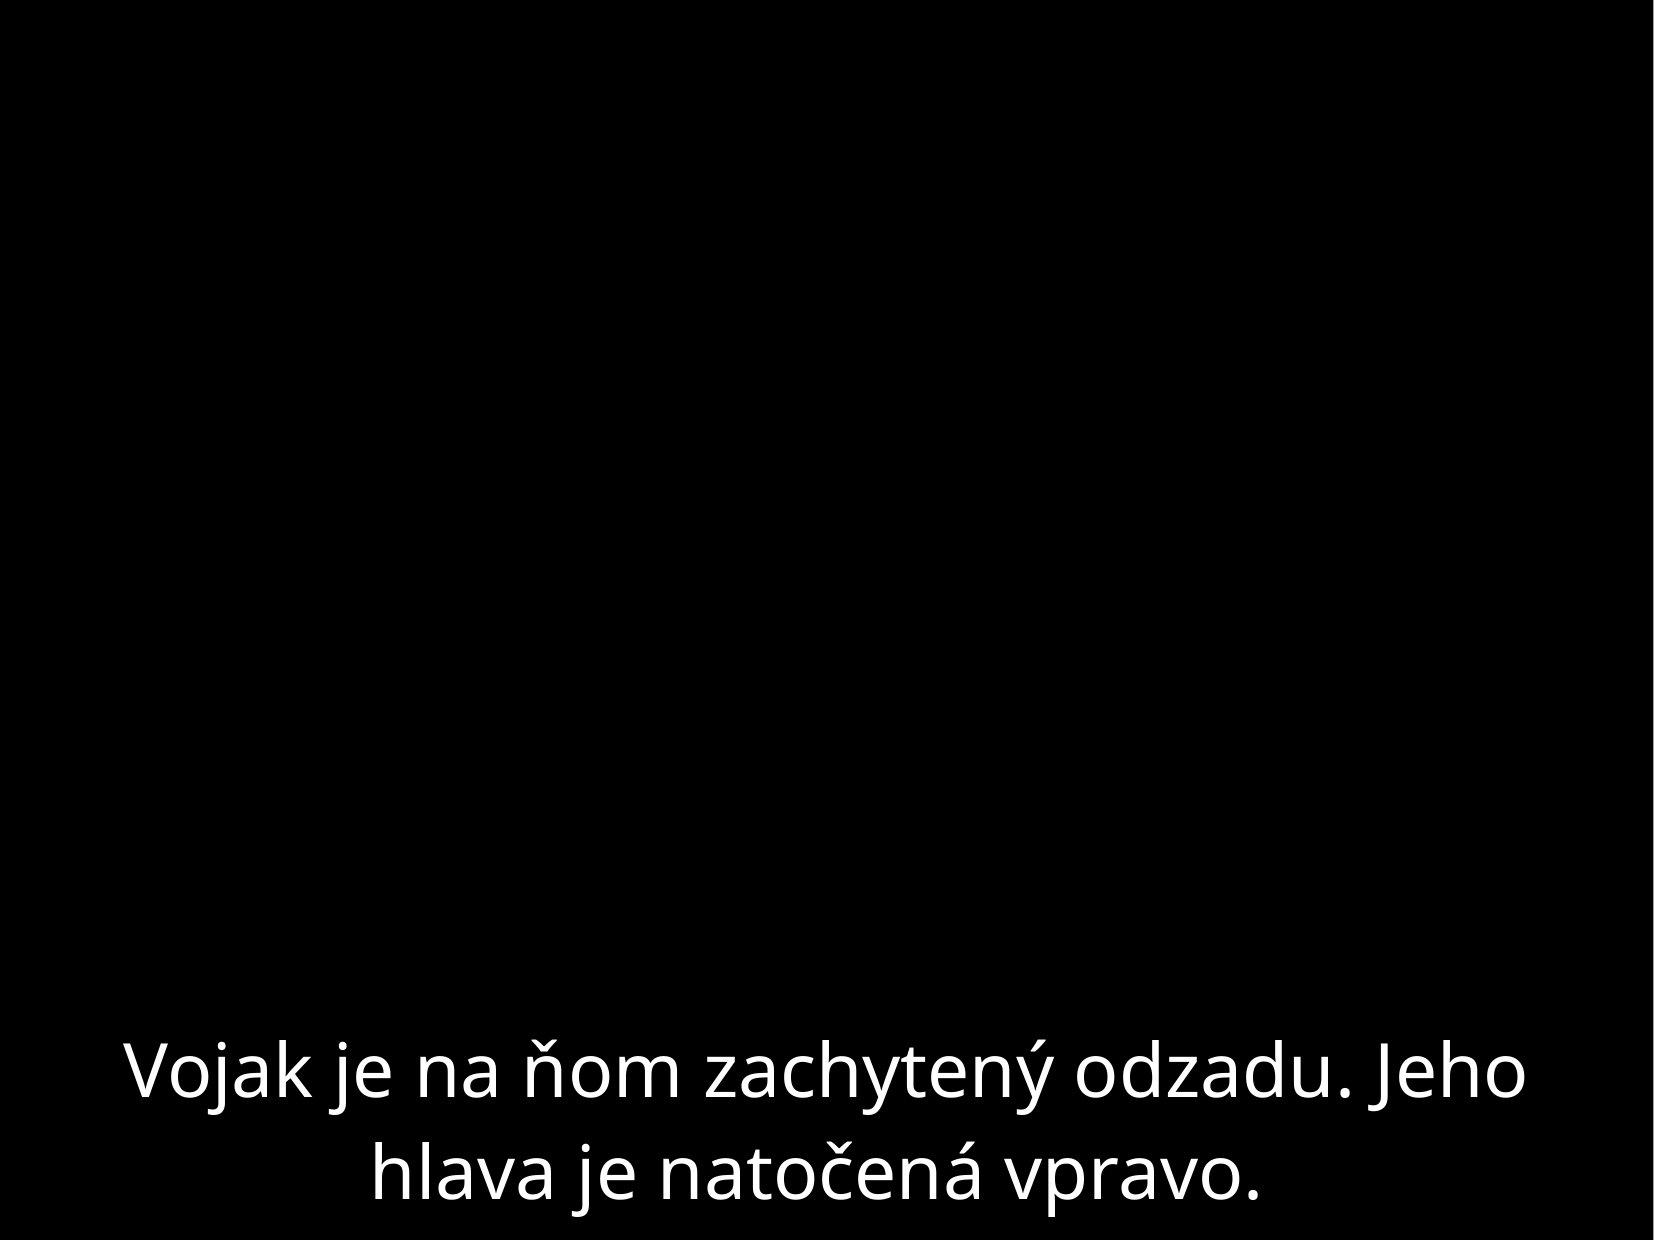

# Vojak je na ňom zachytený odzadu. Jeho hlava je natočená vpravo.